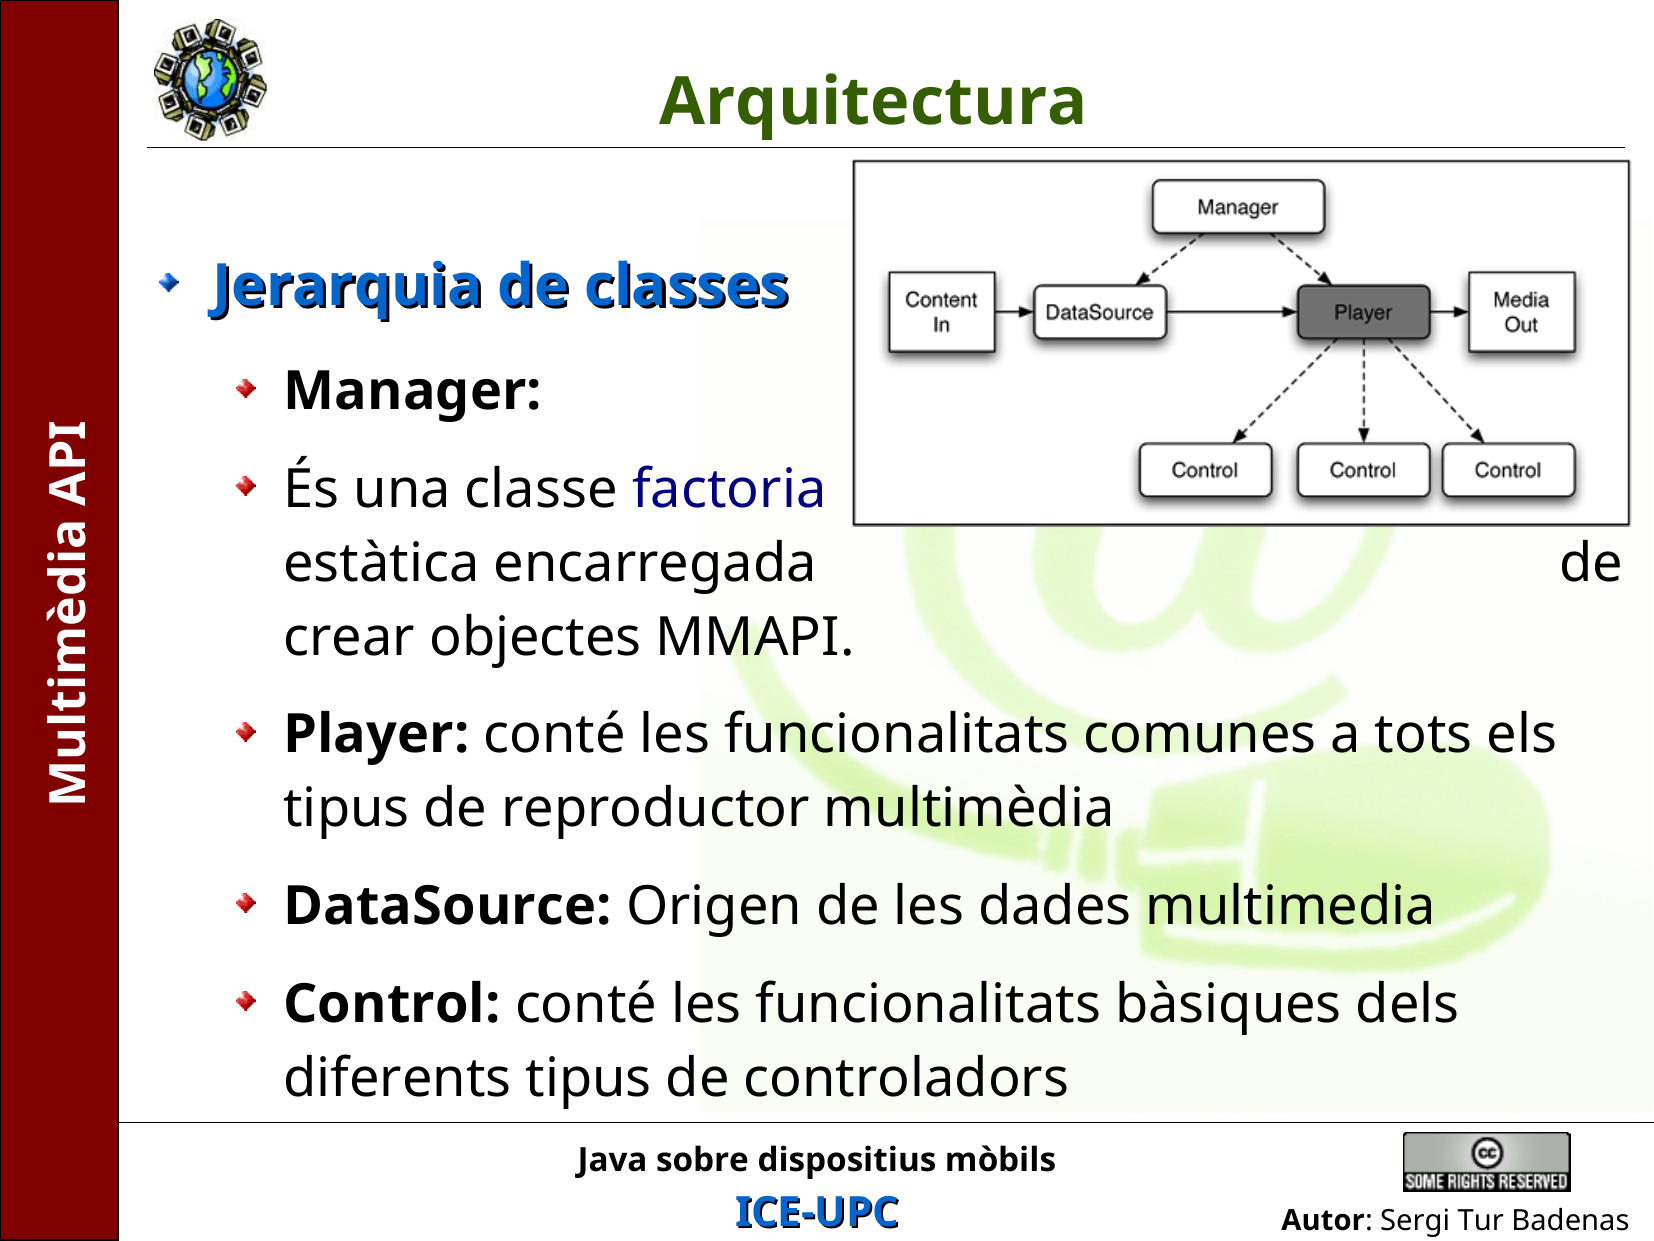

# Arquitectura
Jerarquia de classes
Manager:
És una classe factoria estàtica encarregada de crear objectes MMAPI.
Player: conté les funcionalitats comunes a tots els tipus de reproductor multimèdia
DataSource: Origen de les dades multimedia
Control: conté les funcionalitats bàsiques dels diferents tipus de controladors